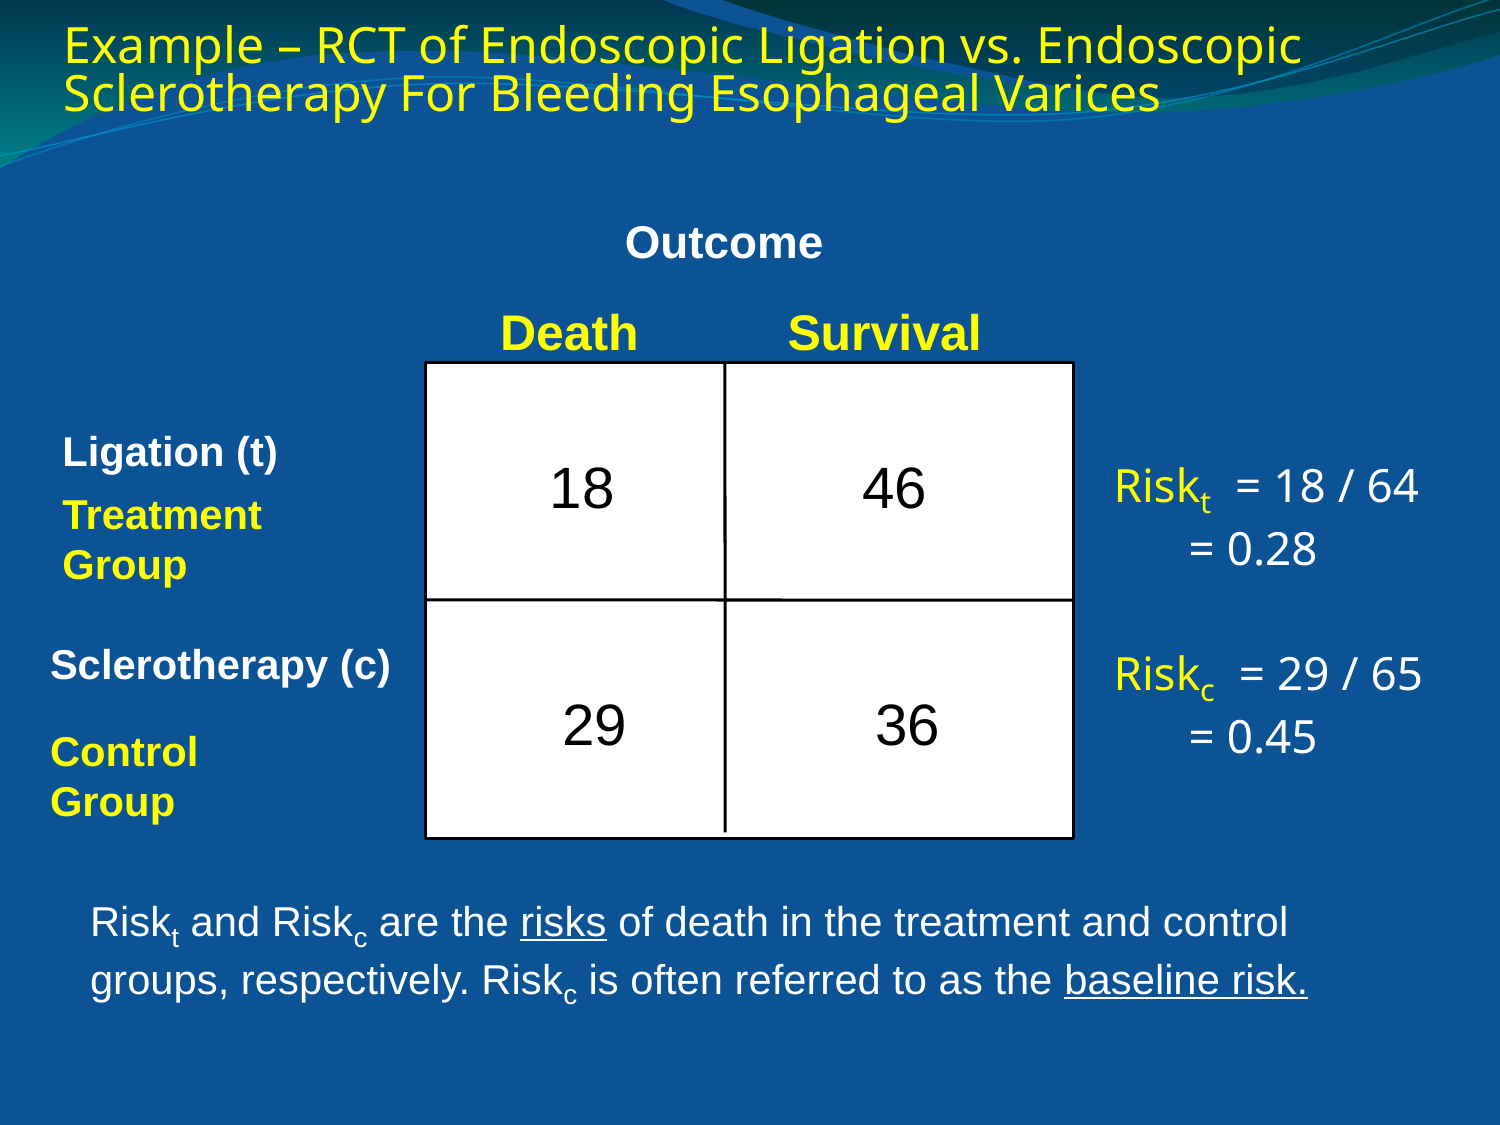

# Example – RCT of Endoscopic Ligation vs. Endoscopic Sclerotherapy For Bleeding Esophageal Varices
Outcome
Death
Survival
Ligation (t)
18
46
Riskt = 18 / 64
	= 0.28
Treatment Group
Sclerotherapy (c)
Riskc = 29 / 65
	= 0.45
29
36
Control Group
Riskt and Riskc are the risks of death in the treatment and control
groups, respectively. Riskc is often referred to as the baseline risk.